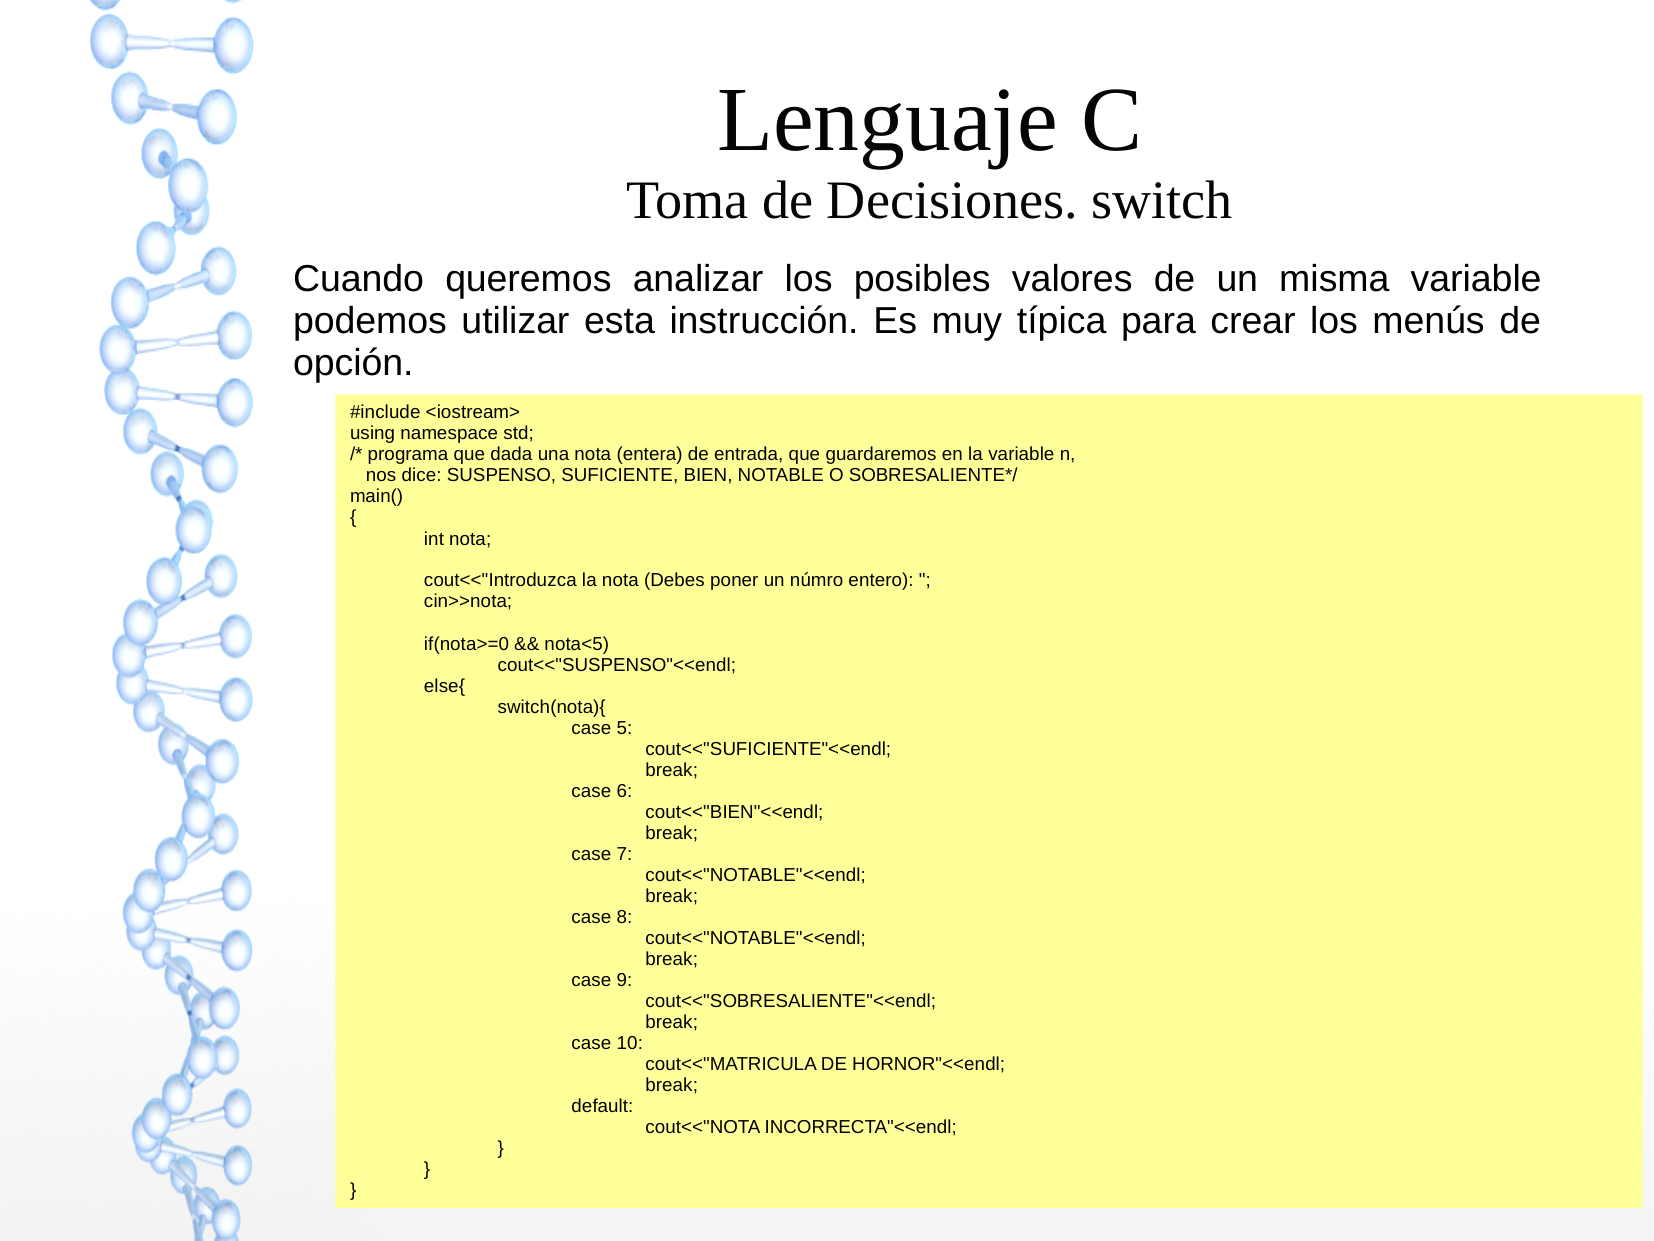

# Lenguaje C Toma de Decisiones. switch
Cuando queremos analizar los posibles valores de un misma variable podemos utilizar esta instrucción. Es muy típica para crear los menús de opción.
#include <iostream>
using namespace std;
/* programa que dada una nota (entera) de entrada, que guardaremos en la variable n,
 nos dice: SUSPENSO, SUFICIENTE, BIEN, NOTABLE O SOBRESALIENTE*/
main()
{
	int nota;
	cout<<"Introduzca la nota (Debes poner un númro entero): ";
	cin>>nota;
	if(nota>=0 && nota<5)
		cout<<"SUSPENSO"<<endl;
	else{
		switch(nota){
			case 5:
				cout<<"SUFICIENTE"<<endl;
				break;
			case 6:
				cout<<"BIEN"<<endl;
				break;
			case 7:
				cout<<"NOTABLE"<<endl;
				break;
			case 8:
				cout<<"NOTABLE"<<endl;
				break;
			case 9:
				cout<<"SOBRESALIENTE"<<endl;
				break;
			case 10:
				cout<<"MATRICULA DE HORNOR"<<endl;
				break;
			default:
				cout<<"NOTA INCORRECTA"<<endl;
		}
	}
}